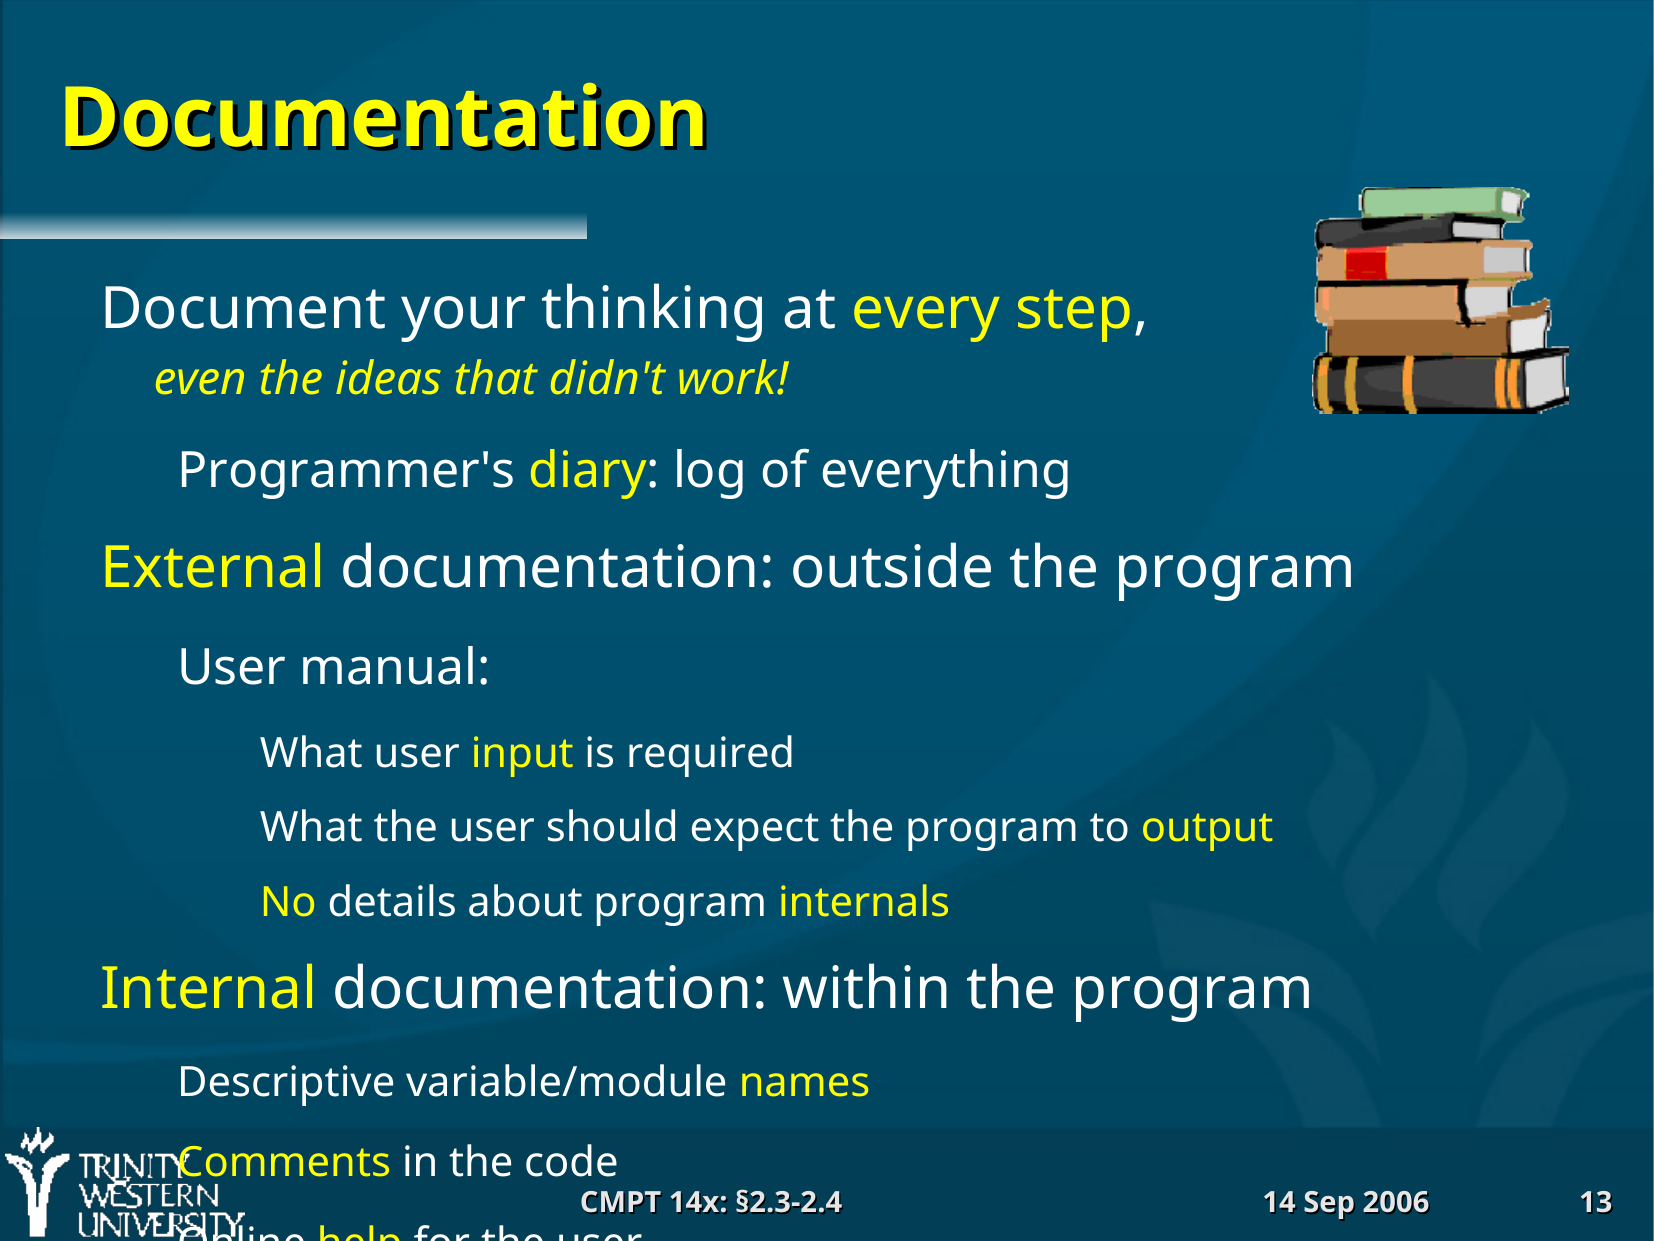

# Documentation
Document your thinking at every step,
even the ideas that didn't work!
Programmer's diary: log of everything
External documentation: outside the program
User manual:
What user input is required
What the user should expect the program to output
No details about program internals
Internal documentation: within the program
Descriptive variable/module names
Comments in the code
Online help for the user
CMPT 14x: §2.3-2.4
14 Sep 2006
13